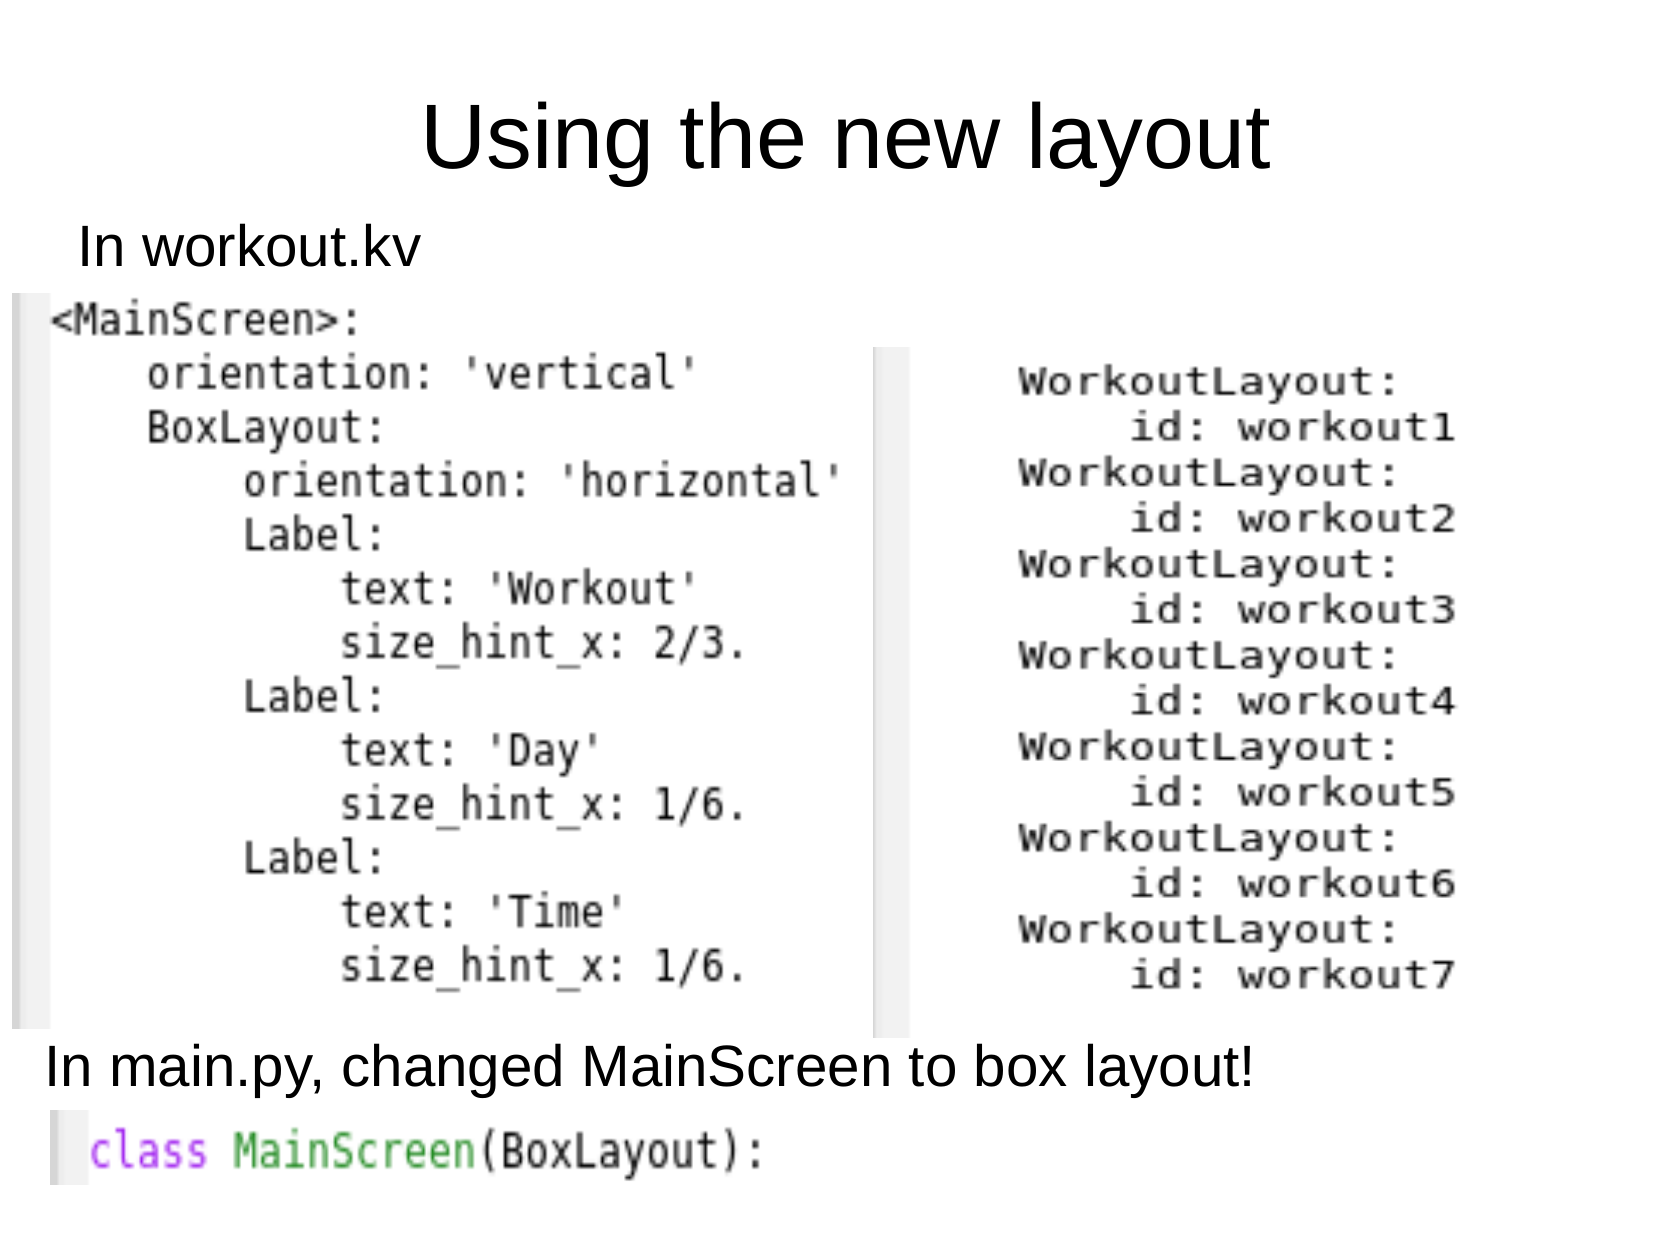

# Using the new layout
In workout.kv
In main.py, changed MainScreen to box layout!